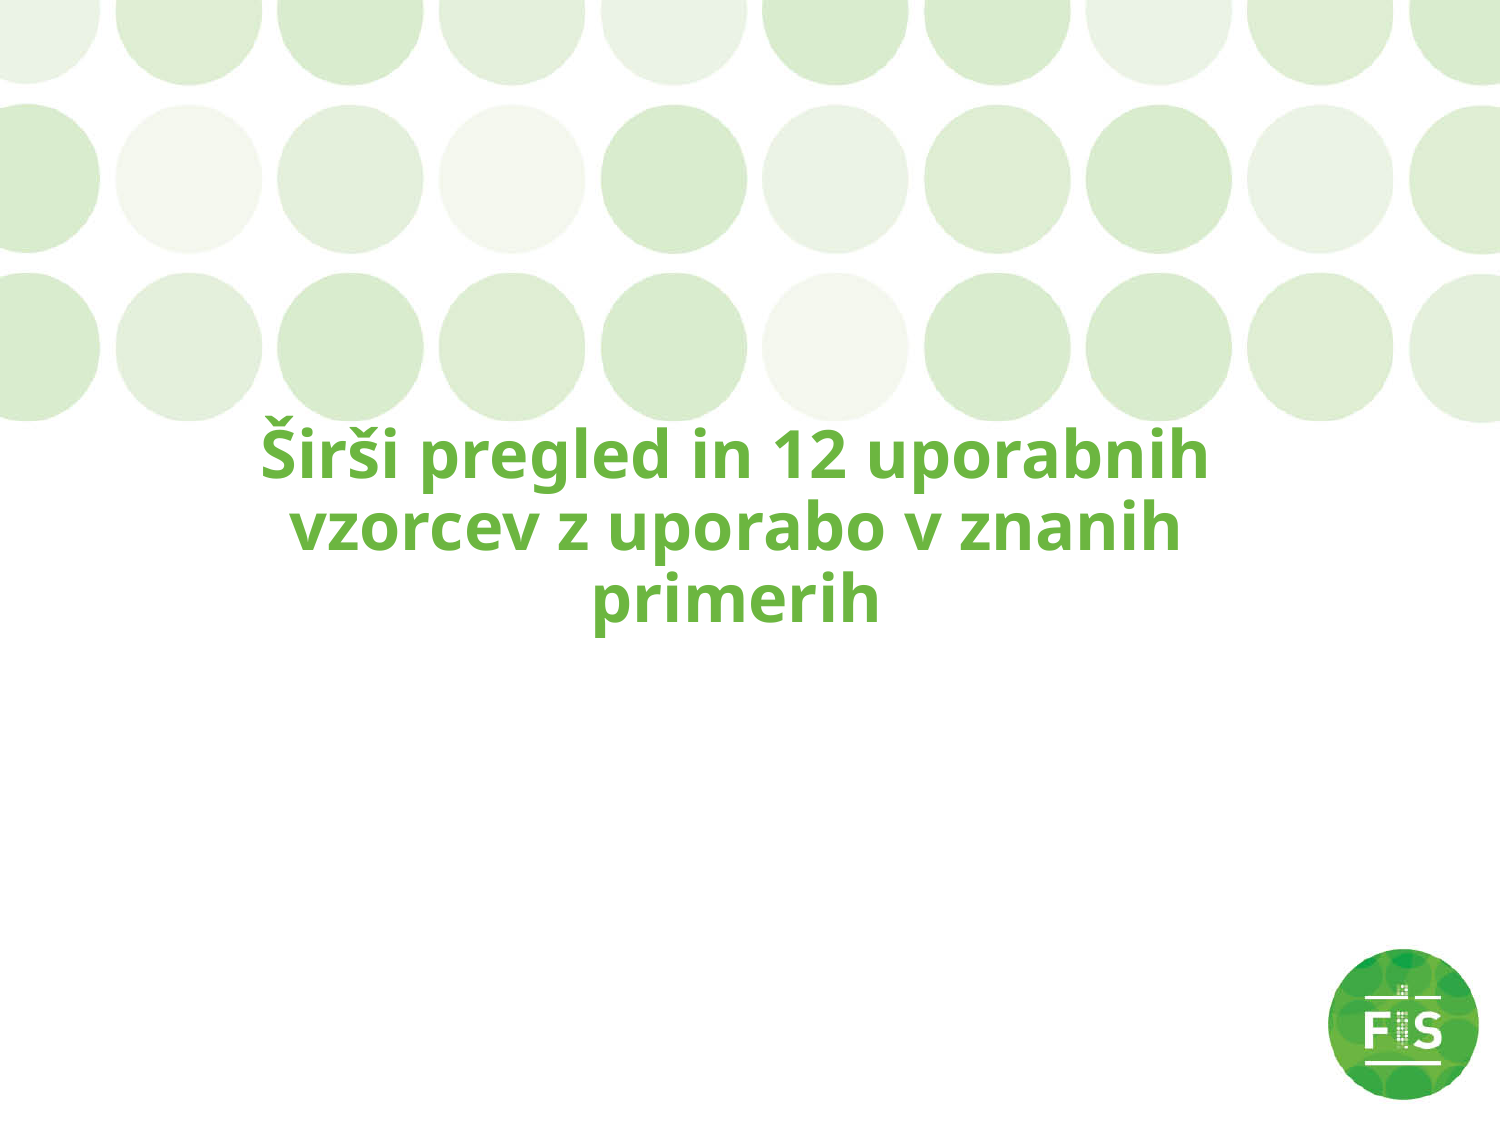

# Širši pregled in 12 uporabnih vzorcev z uporabo v znanih primerih